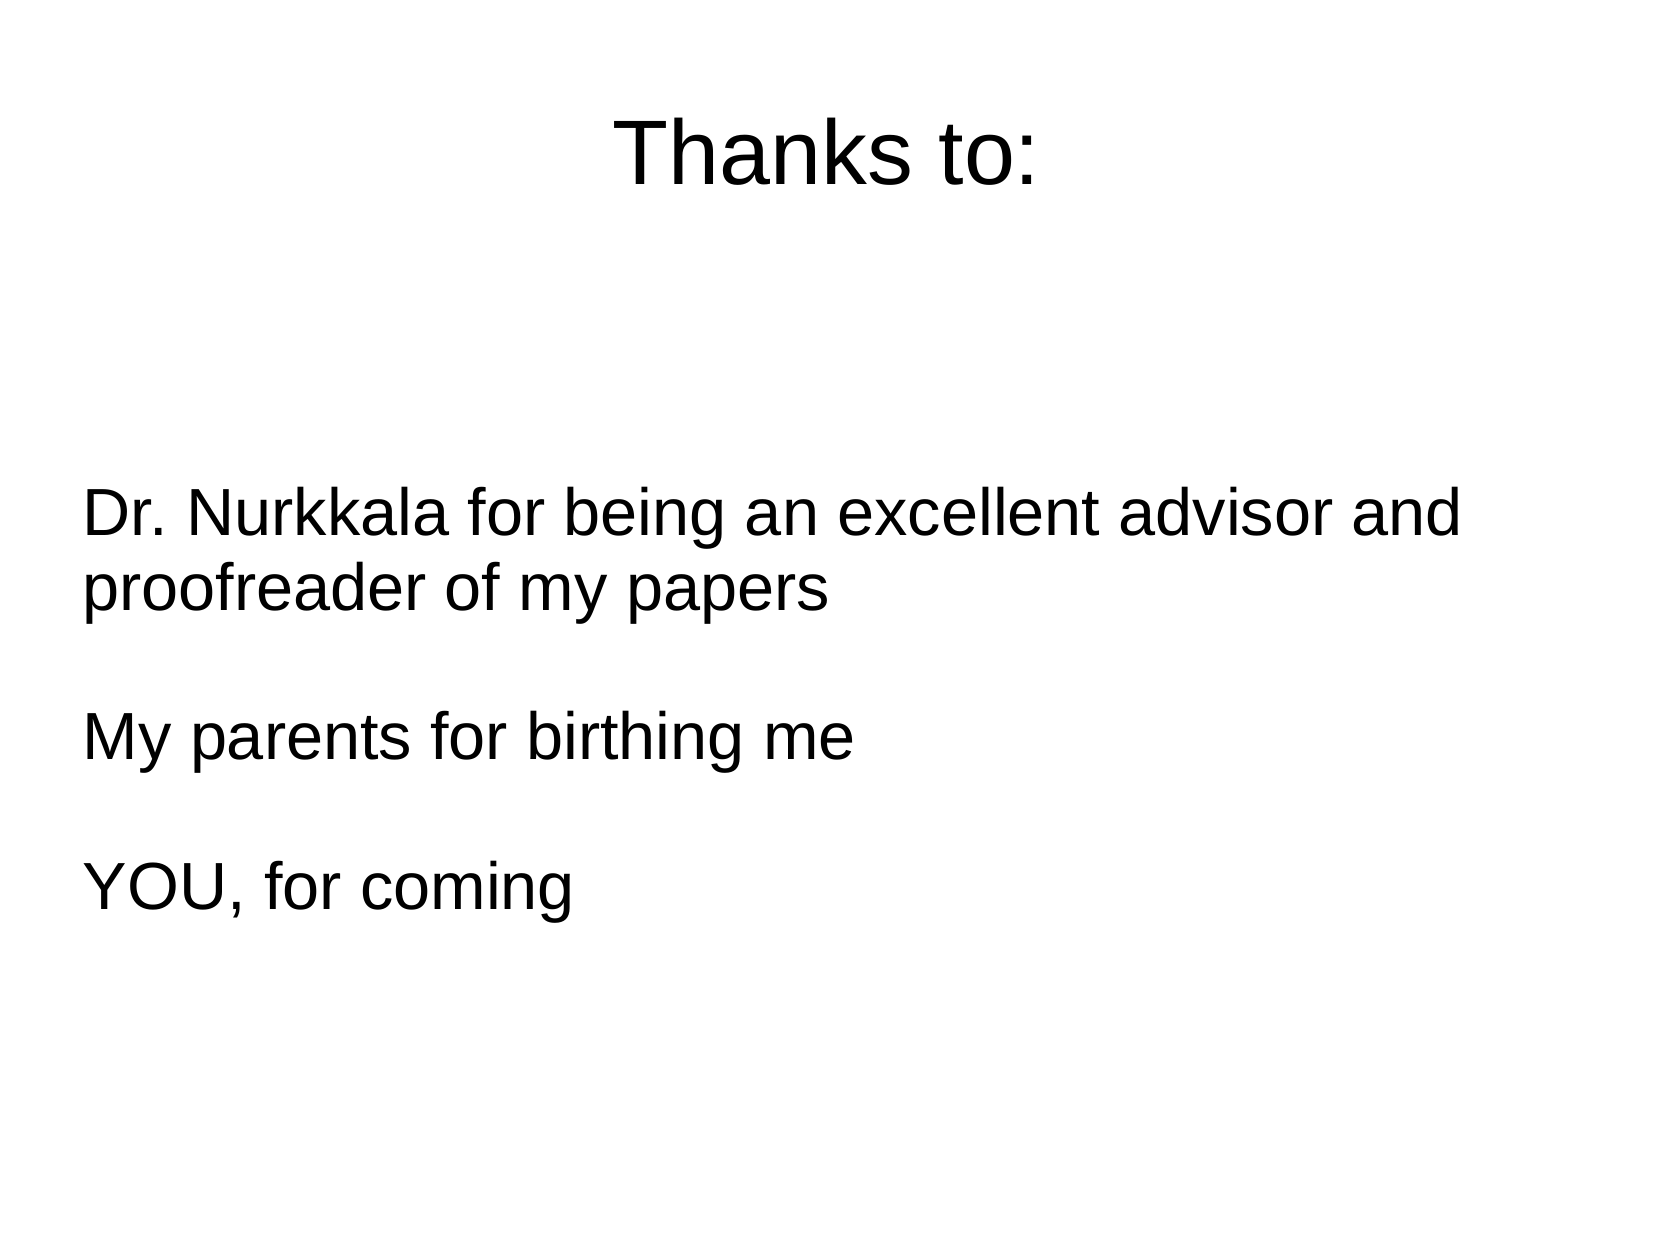

# Thanks to:
Dr. Nurkkala for being an excellent advisor and proofreader of my papers
My parents for birthing me
YOU, for coming